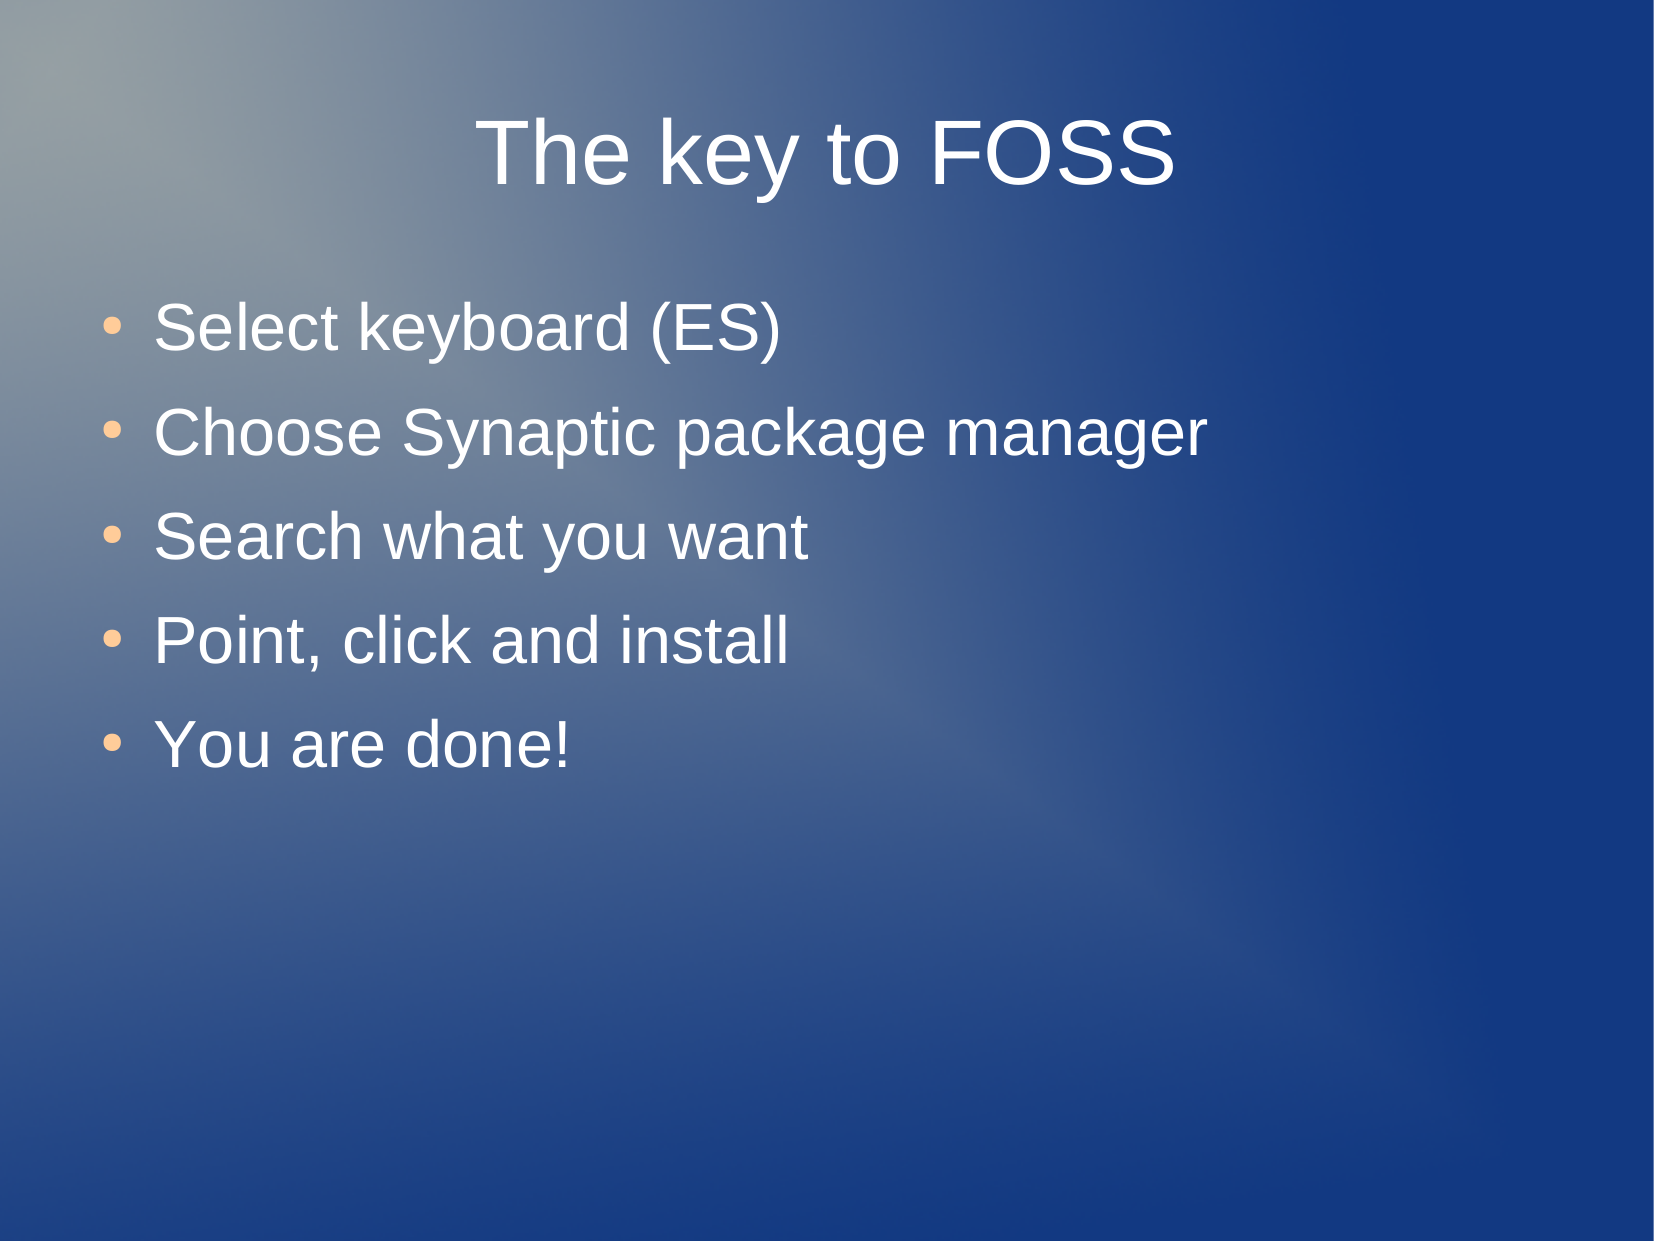

# The key to FOSS
Select keyboard (ES)
Choose Synaptic package manager
Search what you want
Point, click and install
You are done!